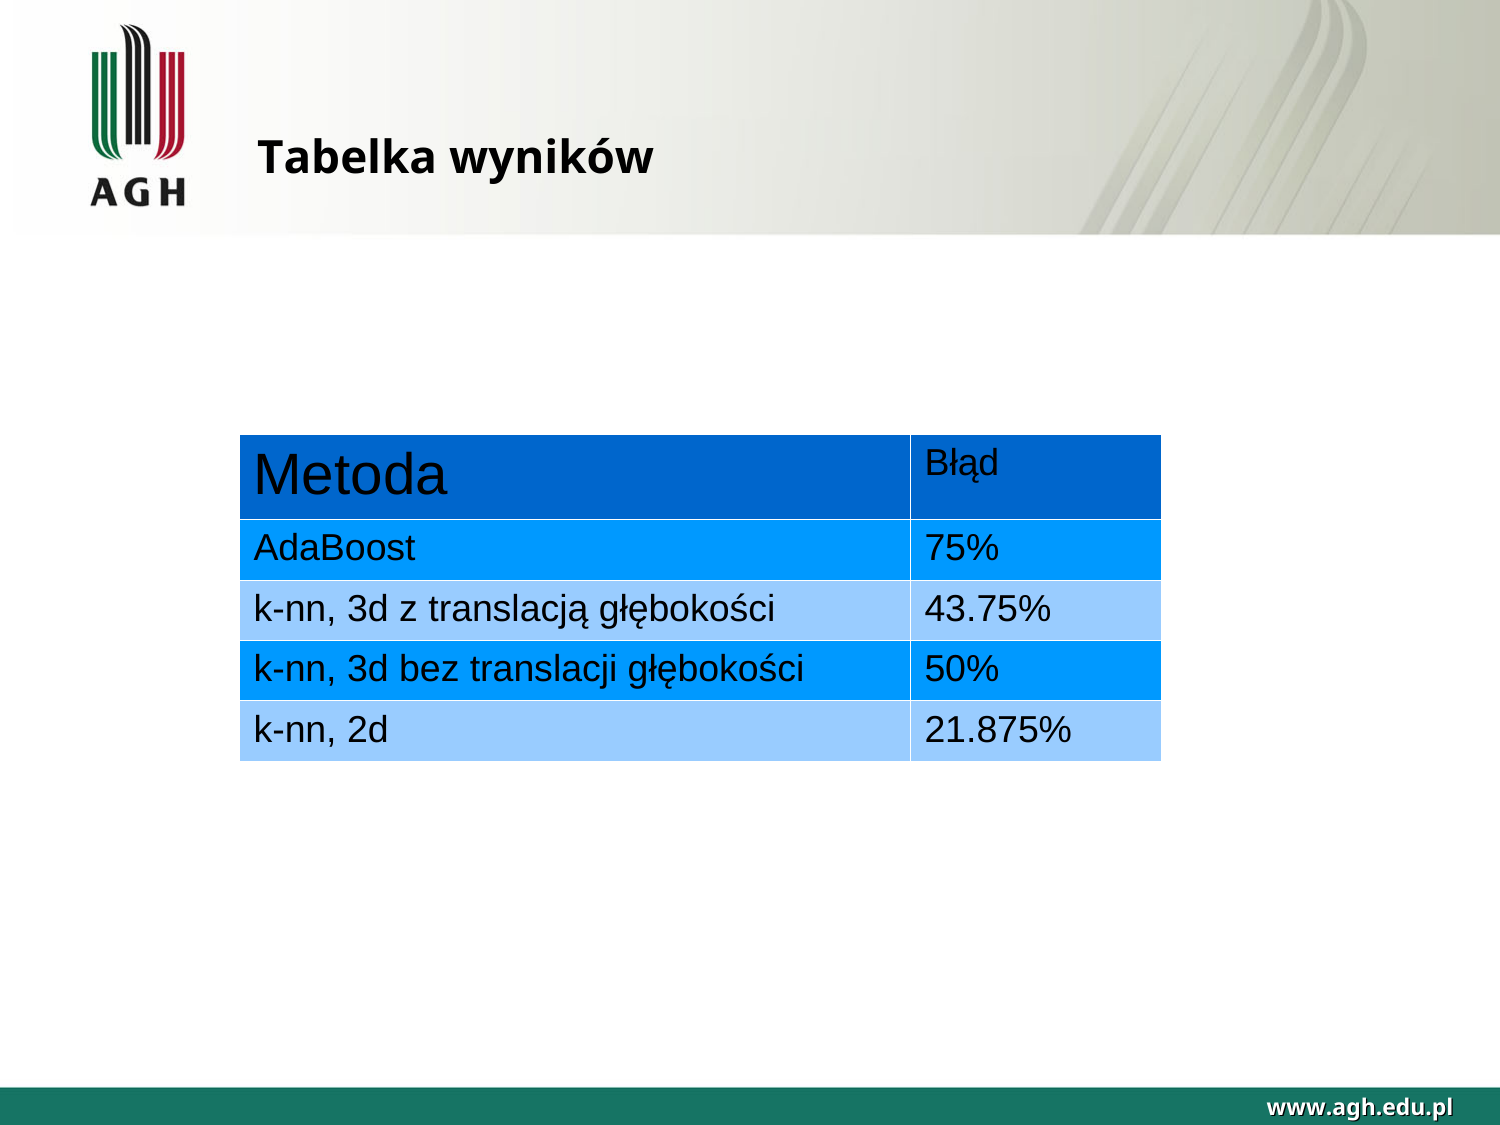

# Tabelka wyników
| Metoda | Błąd |
| --- | --- |
| AdaBoost | 75% |
| k-nn, 3d z translacją głębokości | 43.75% |
| k-nn, 3d bez translacji głębokości | 50% |
| k-nn, 2d | 21.875% |
www.agh.edu.pl